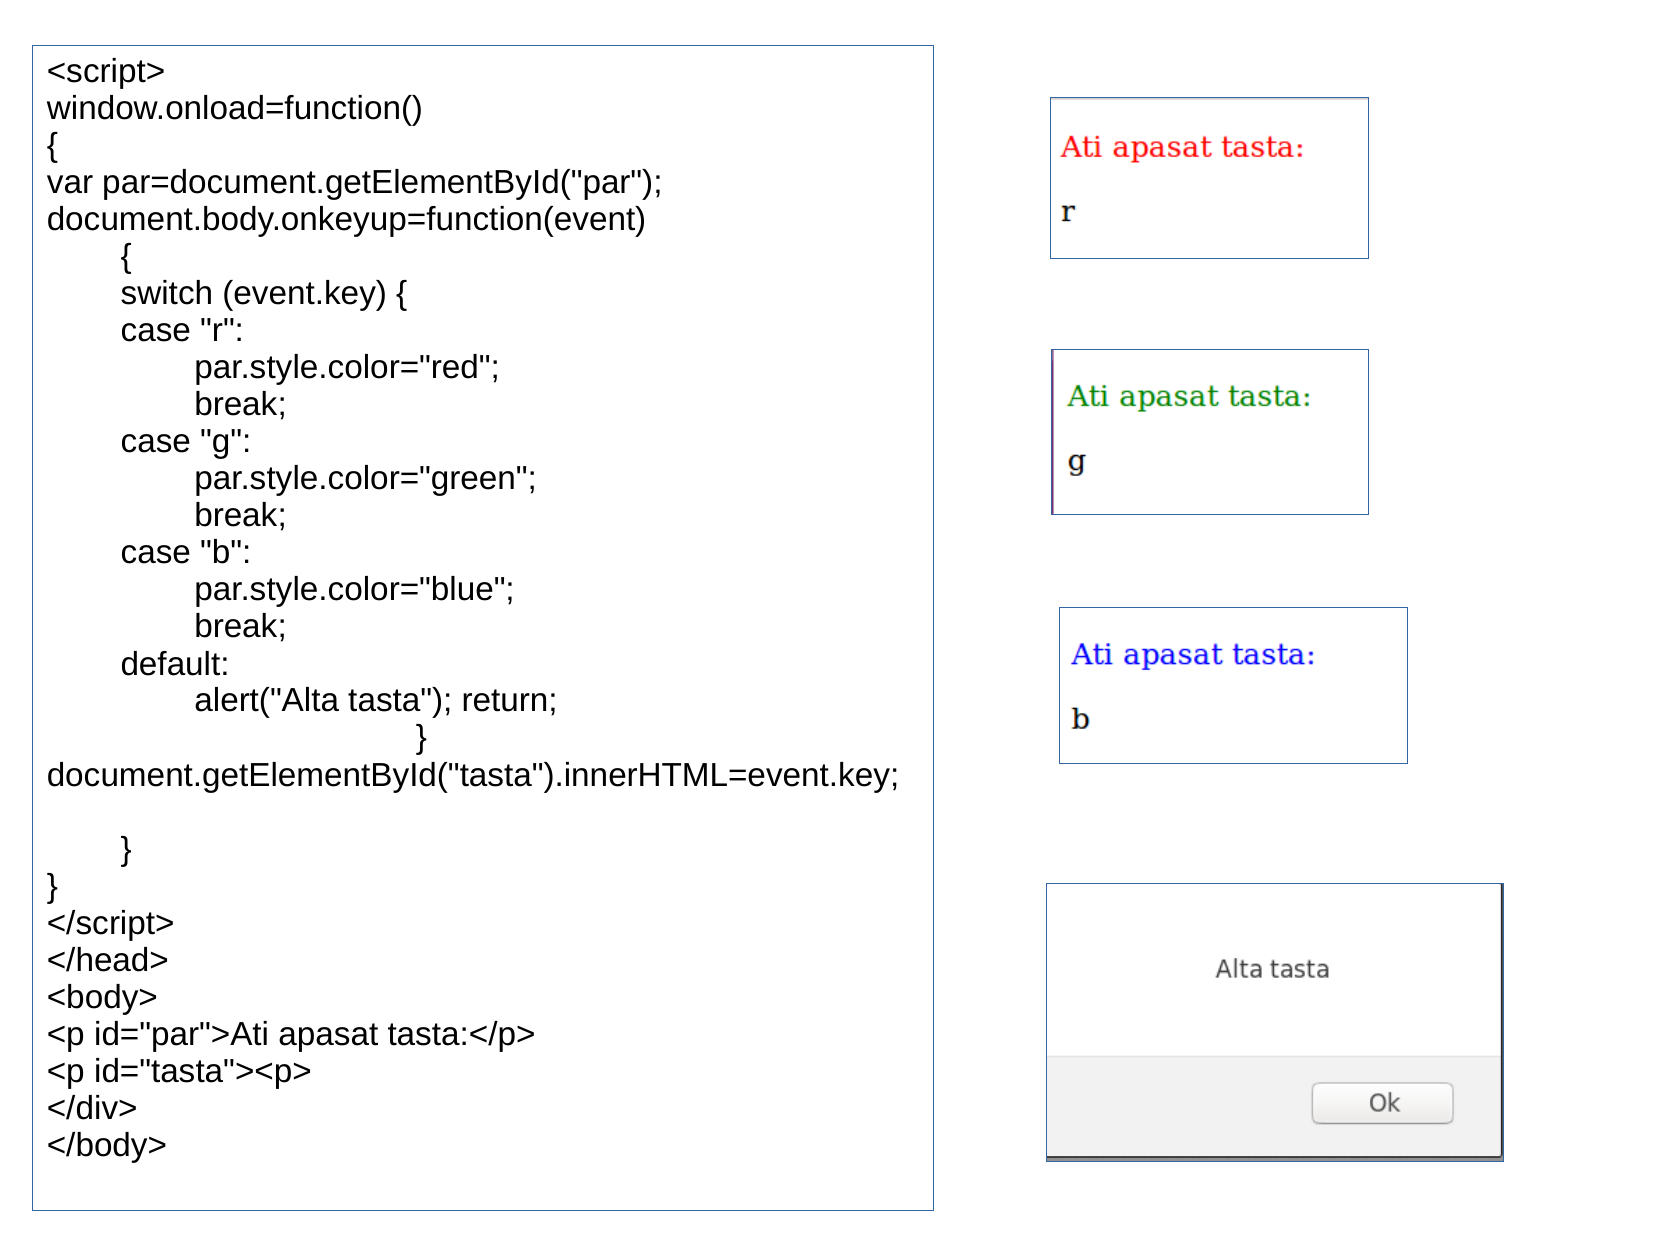

<script>
window.onload=function()
{
var par=document.getElementById("par");
document.body.onkeyup=function(event)
	{
 	switch (event.key) {
 	case "r":
 		par.style.color="red";
 		break;
 	case "g":
 		par.style.color="green";
 		break;
 	case "b":
 		par.style.color="blue";
 		break;
 	default:
 		alert("Alta tasta"); return;
 					}
document.getElementById("tasta").innerHTML=event.key;
	}
}
</script>
</head>
<body>
<p id="par">Ati apasat tasta:</p>
<p id="tasta"><p>
</div>
</body>